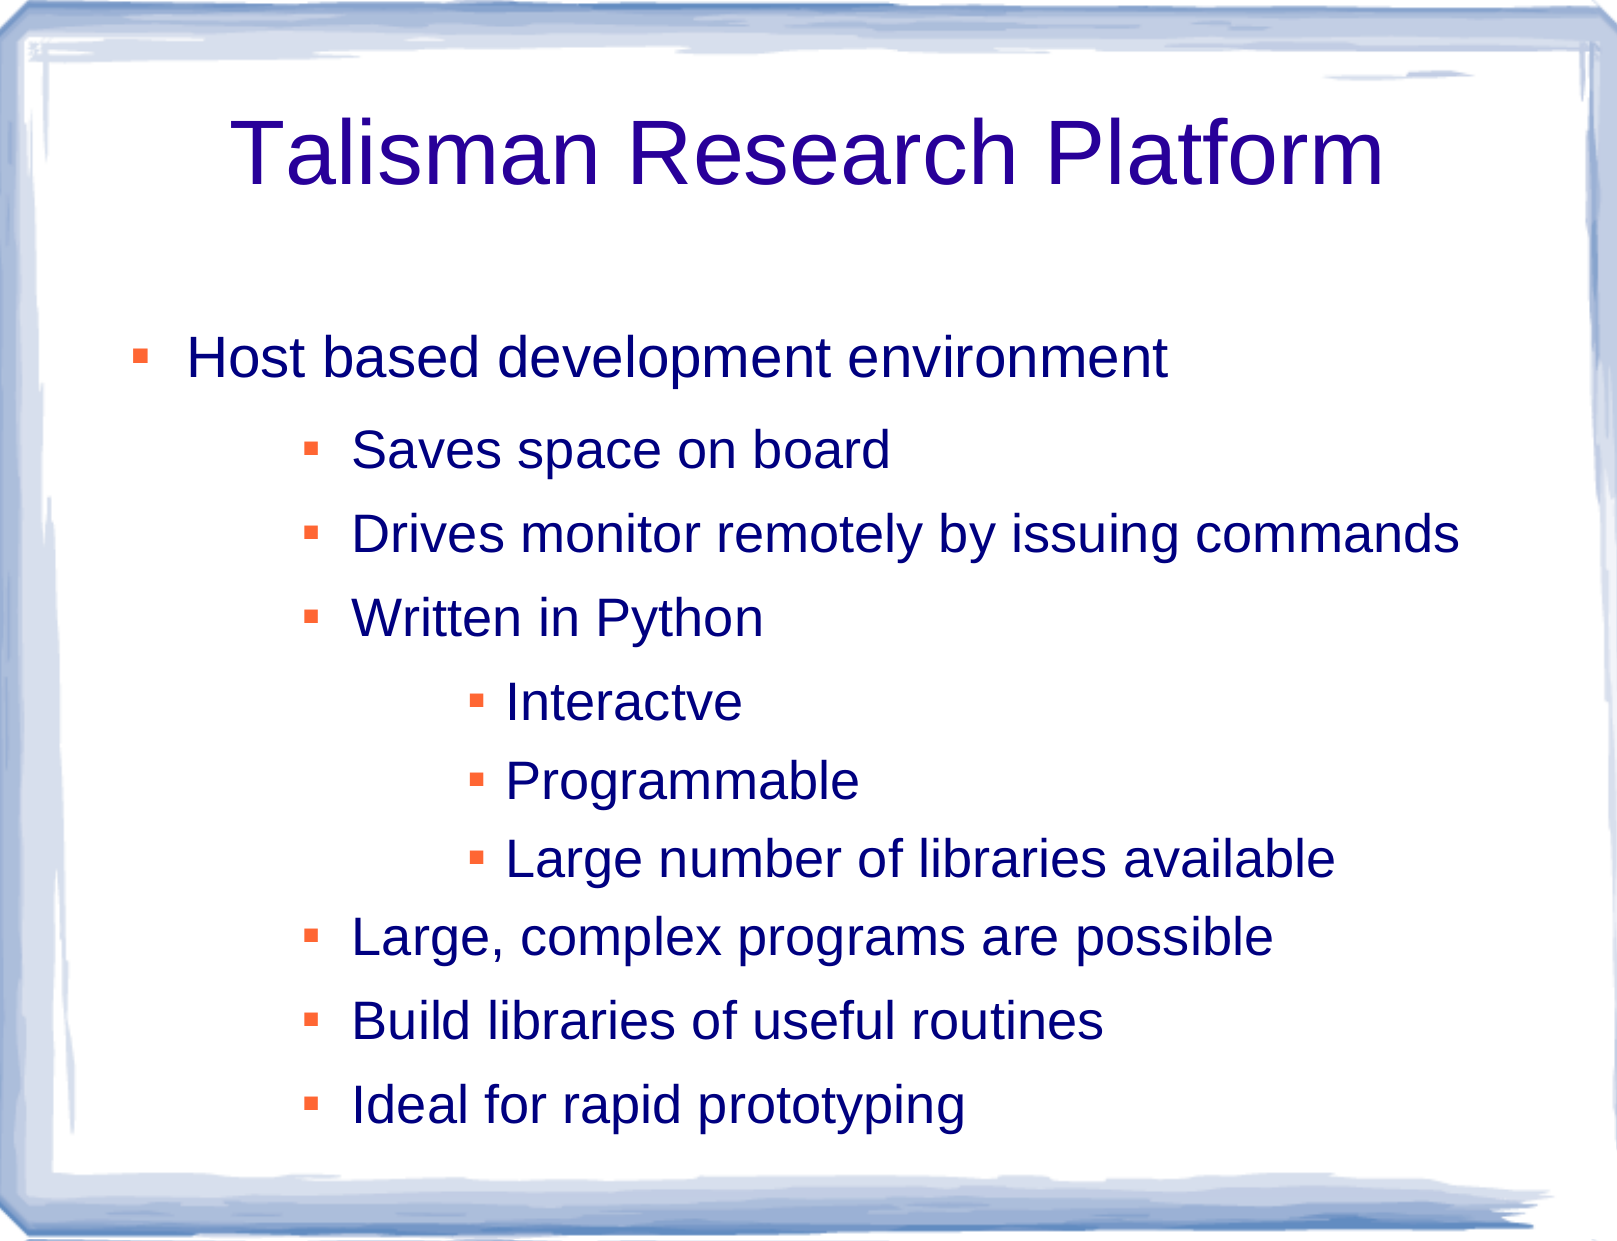

# Talisman Research Platform
Host based development environment
Saves space on board
Drives monitor remotely by issuing commands
Written in Python
Interactve
Programmable
Large number of libraries available
Large, complex programs are possible
Build libraries of useful routines
Ideal for rapid prototyping